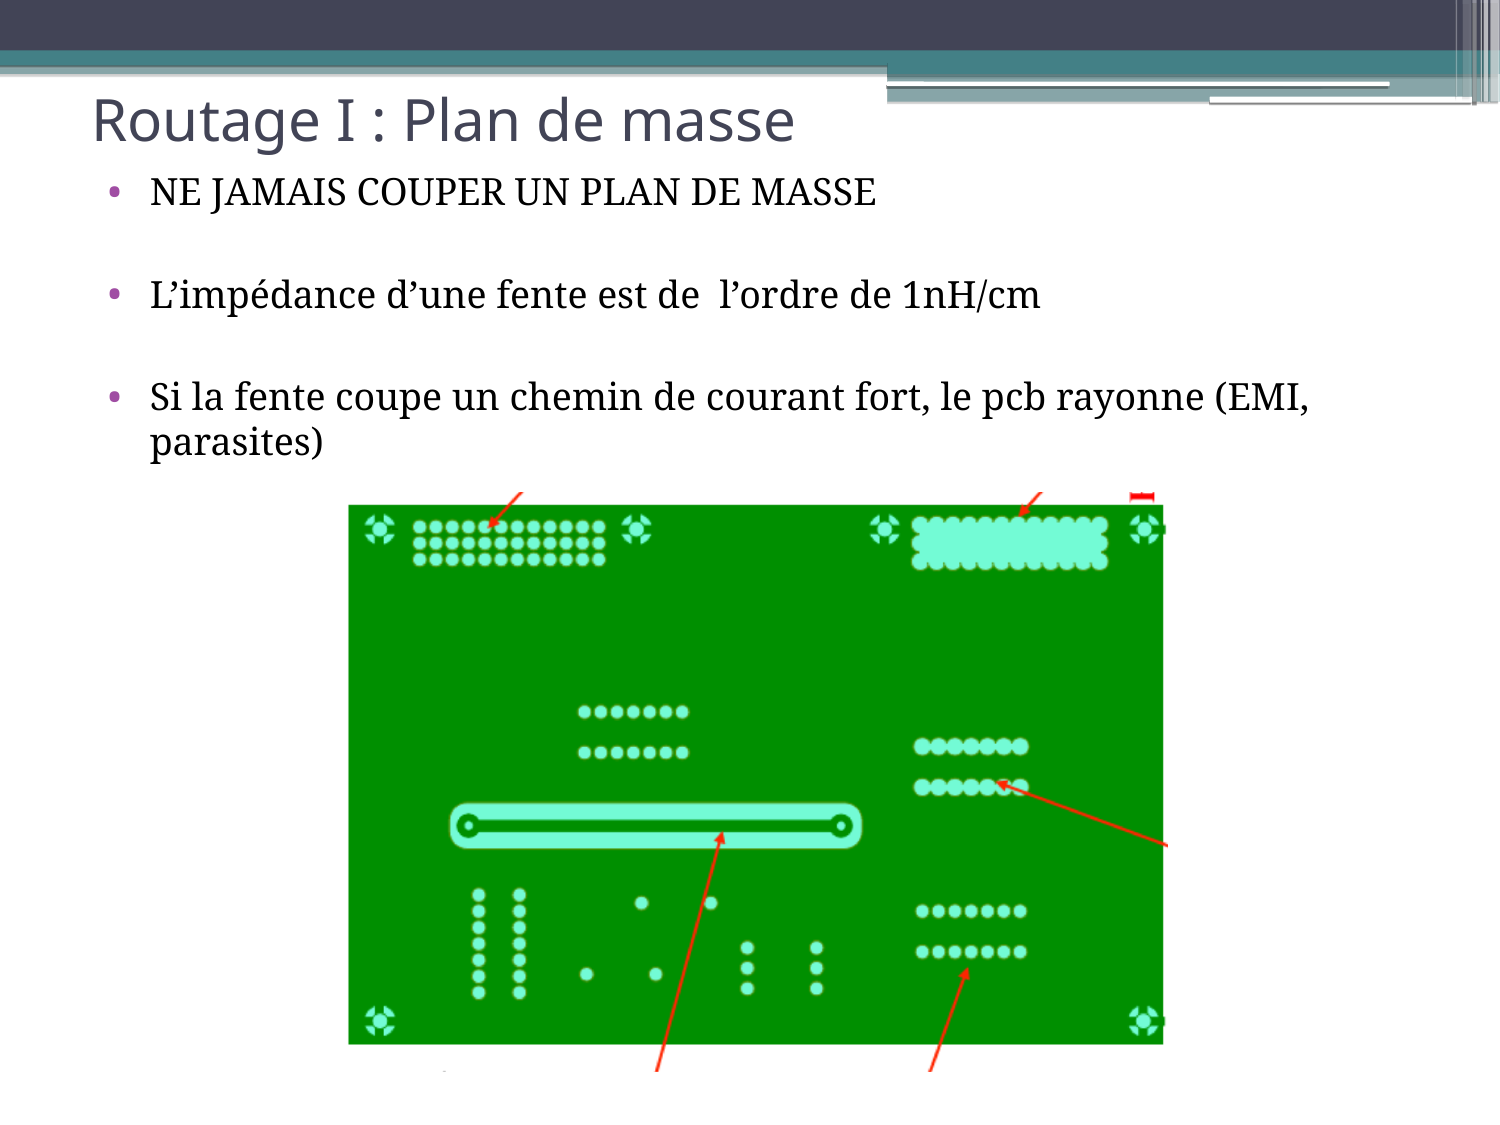

# Routage I : Plan de masse
NE JAMAIS COUPER UN PLAN DE MASSE
L’impédance d’une fente est de l’ordre de 1nH/cm
Si la fente coupe un chemin de courant fort, le pcb rayonne (EMI, parasites)